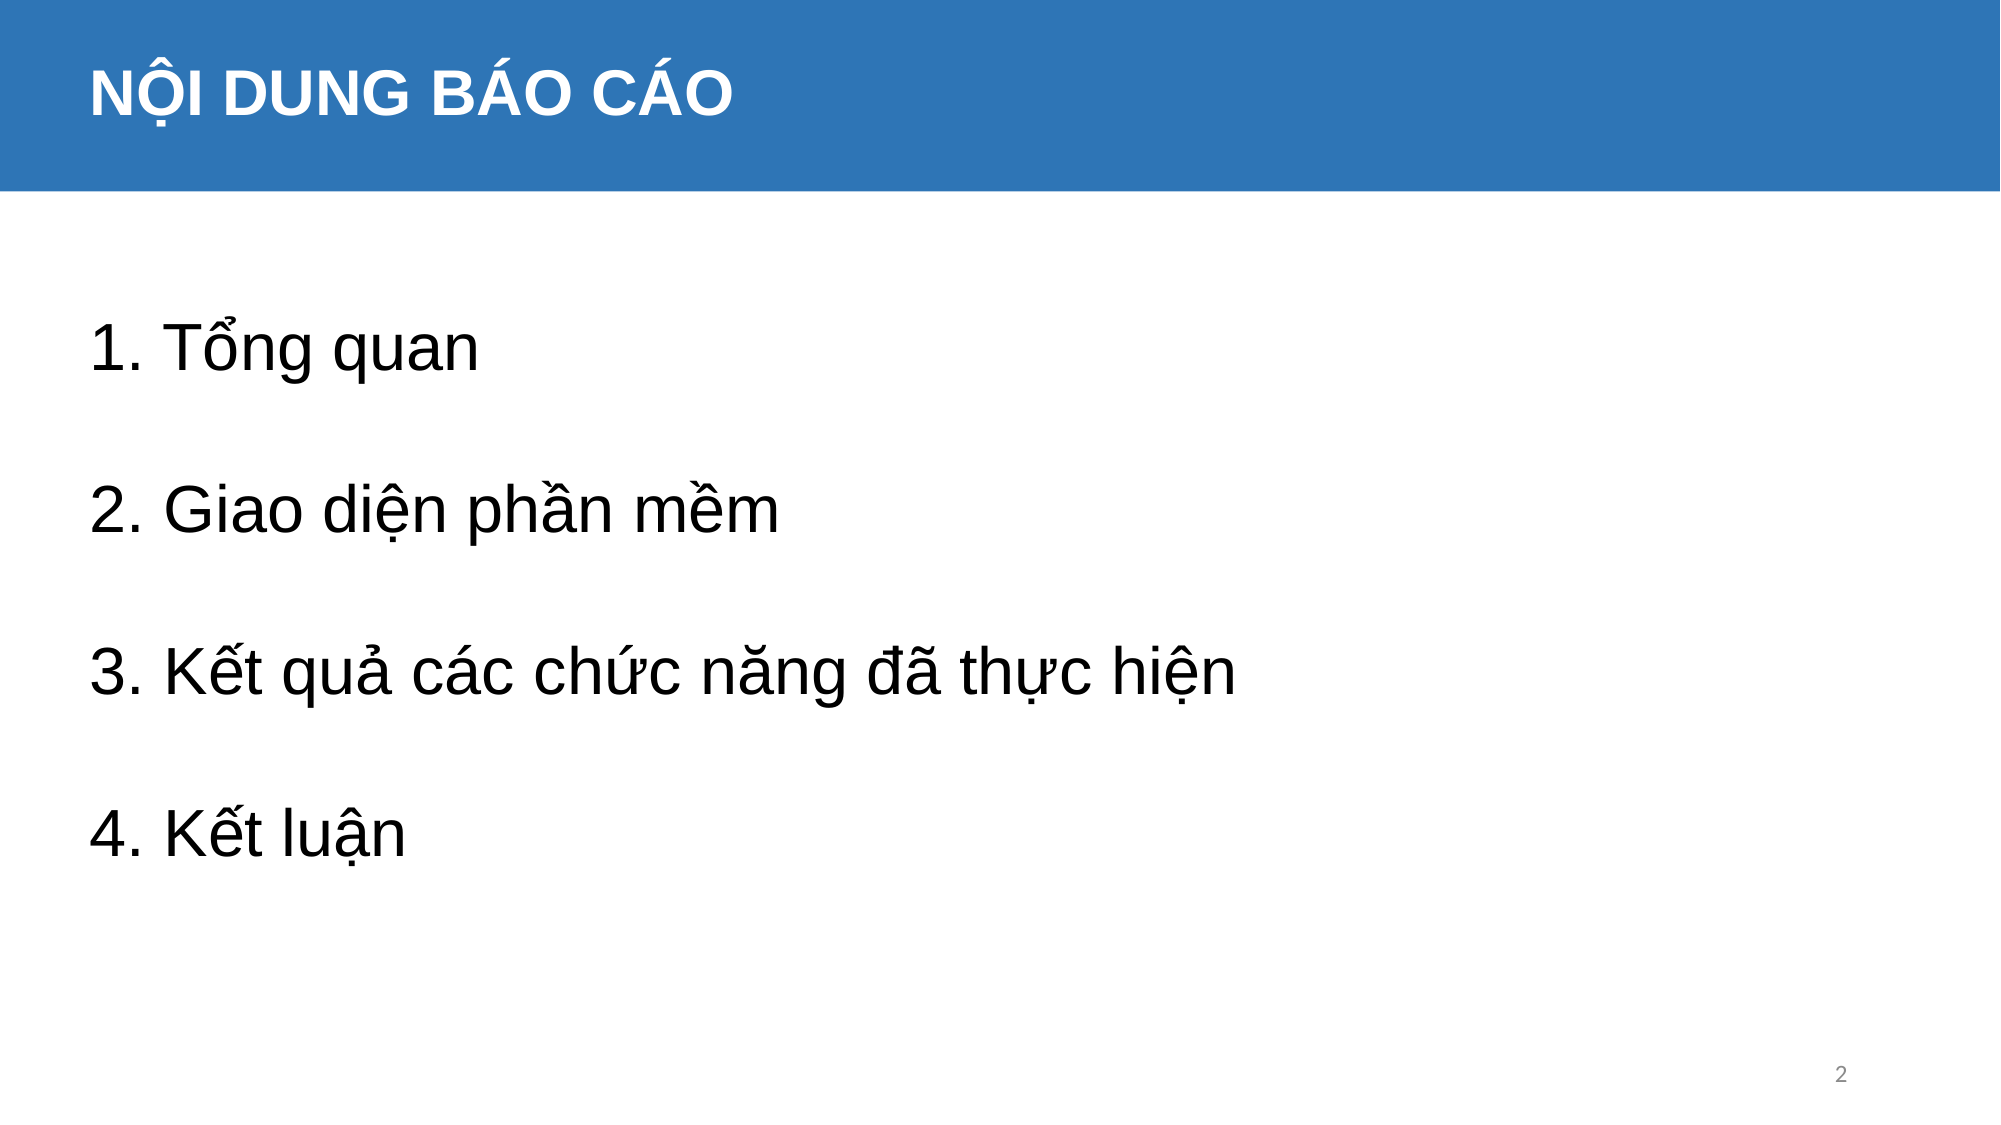

NỘI DUNG BÁO CÁO
	1. Tổng quan
	2. Giao diện phần mềm
	3. Kết quả các chức năng đã thực hiện
	4. Kết luận